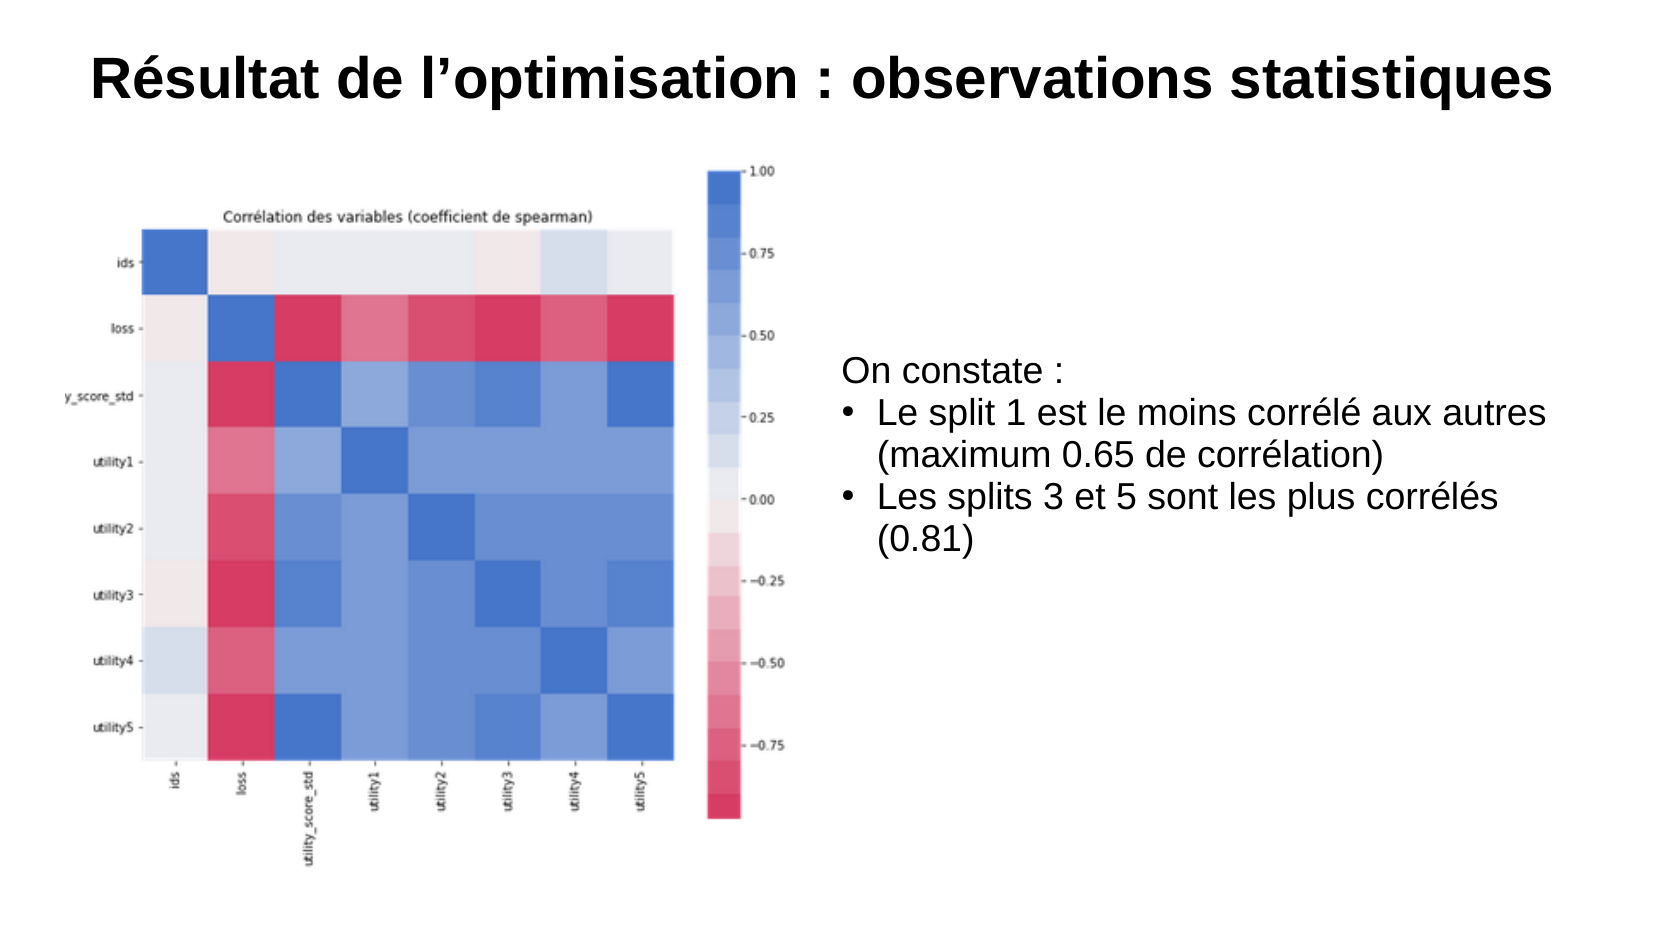

Résultat de l’optimisation : observations statistiques
On constate :
Le split 1 est le moins corrélé aux autres
(maximum 0.65 de corrélation)
Les splits 3 et 5 sont les plus corrélés (0.81)